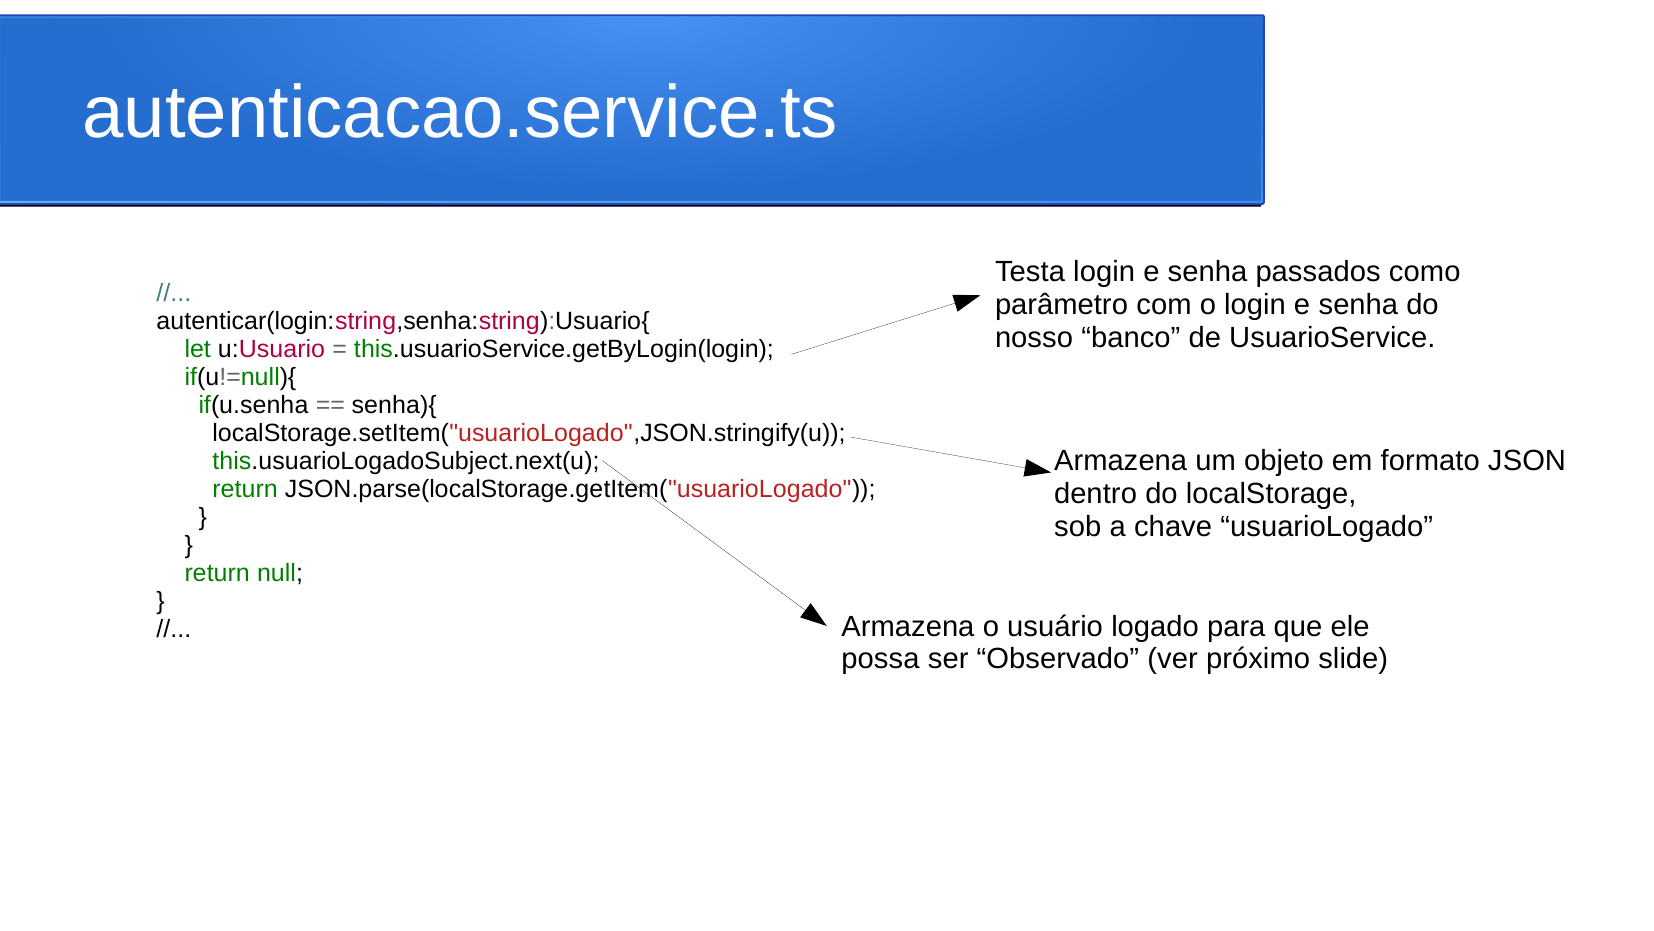

# autenticacao.service.ts
Testa login e senha passados como
parâmetro com o login e senha do
nosso “banco” de UsuarioService.
//...
autenticar(login:string,senha:string):Usuario{
 let u:Usuario = this.usuarioService.getByLogin(login);
 if(u!=null){
 if(u.senha == senha){
 localStorage.setItem("usuarioLogado",JSON.stringify(u));
 this.usuarioLogadoSubject.next(u);
 return JSON.parse(localStorage.getItem("usuarioLogado"));
 }
 }
 return null;
}
//...
Armazena um objeto em formato JSON
dentro do localStorage,
sob a chave “usuarioLogado”
Armazena o usuário logado para que ele
possa ser “Observado” (ver próximo slide)